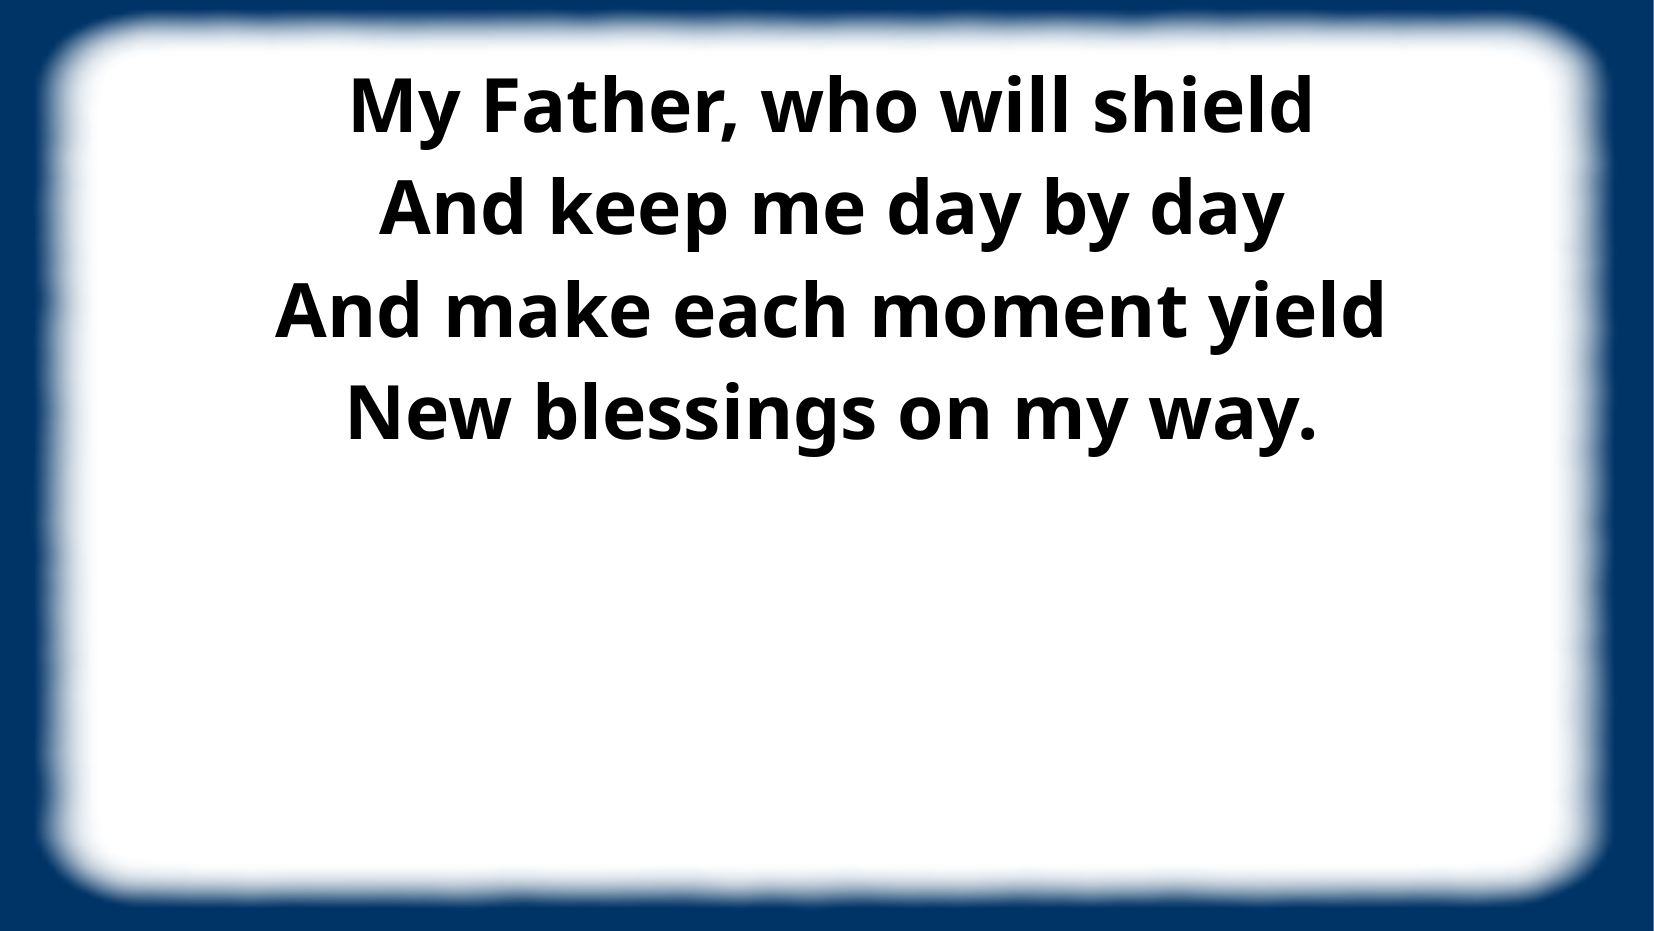

My Father, who will shield
And keep me day by day
And make each moment yield
New blessings on my way.